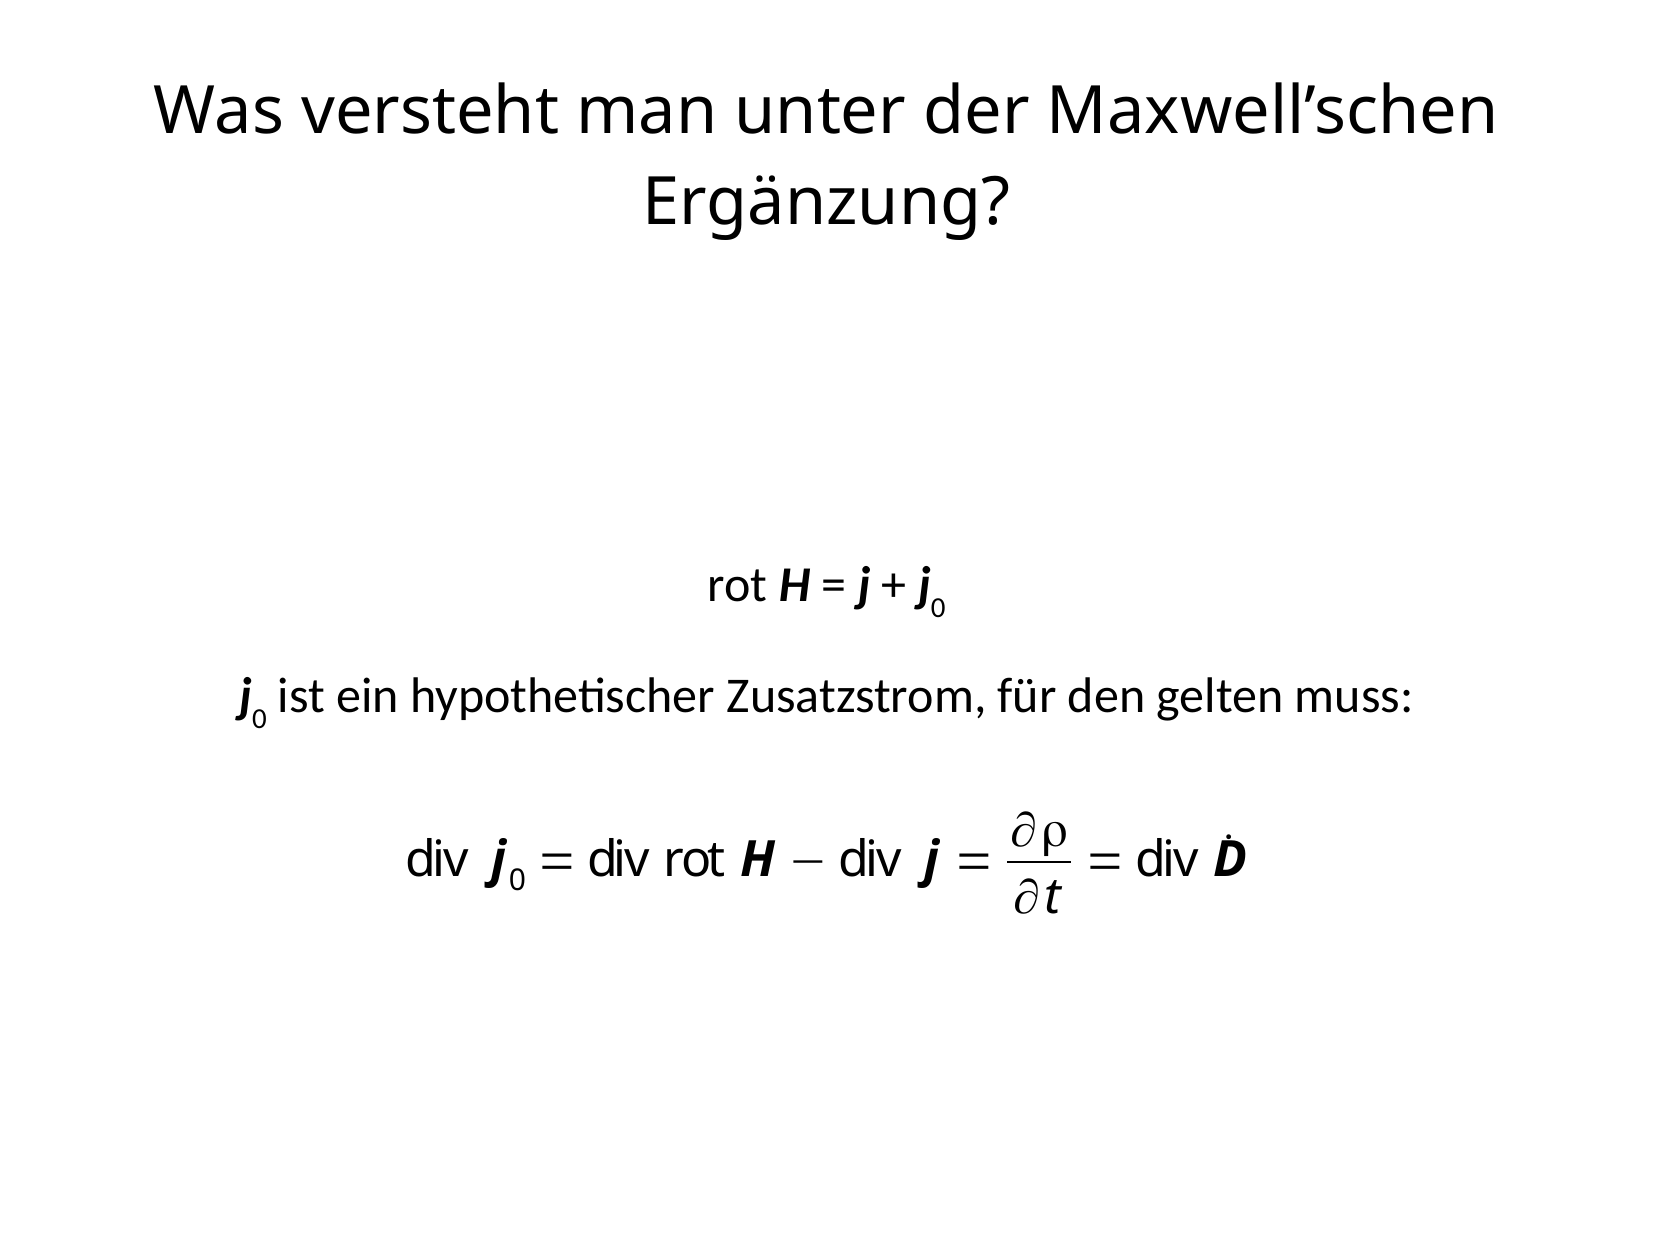

# Was versteht man unter der Maxwell’schen Ergänzung?
rot H = j + j0
j0 ist ein hypothetischer Zusatzstrom, für den gelten muss: